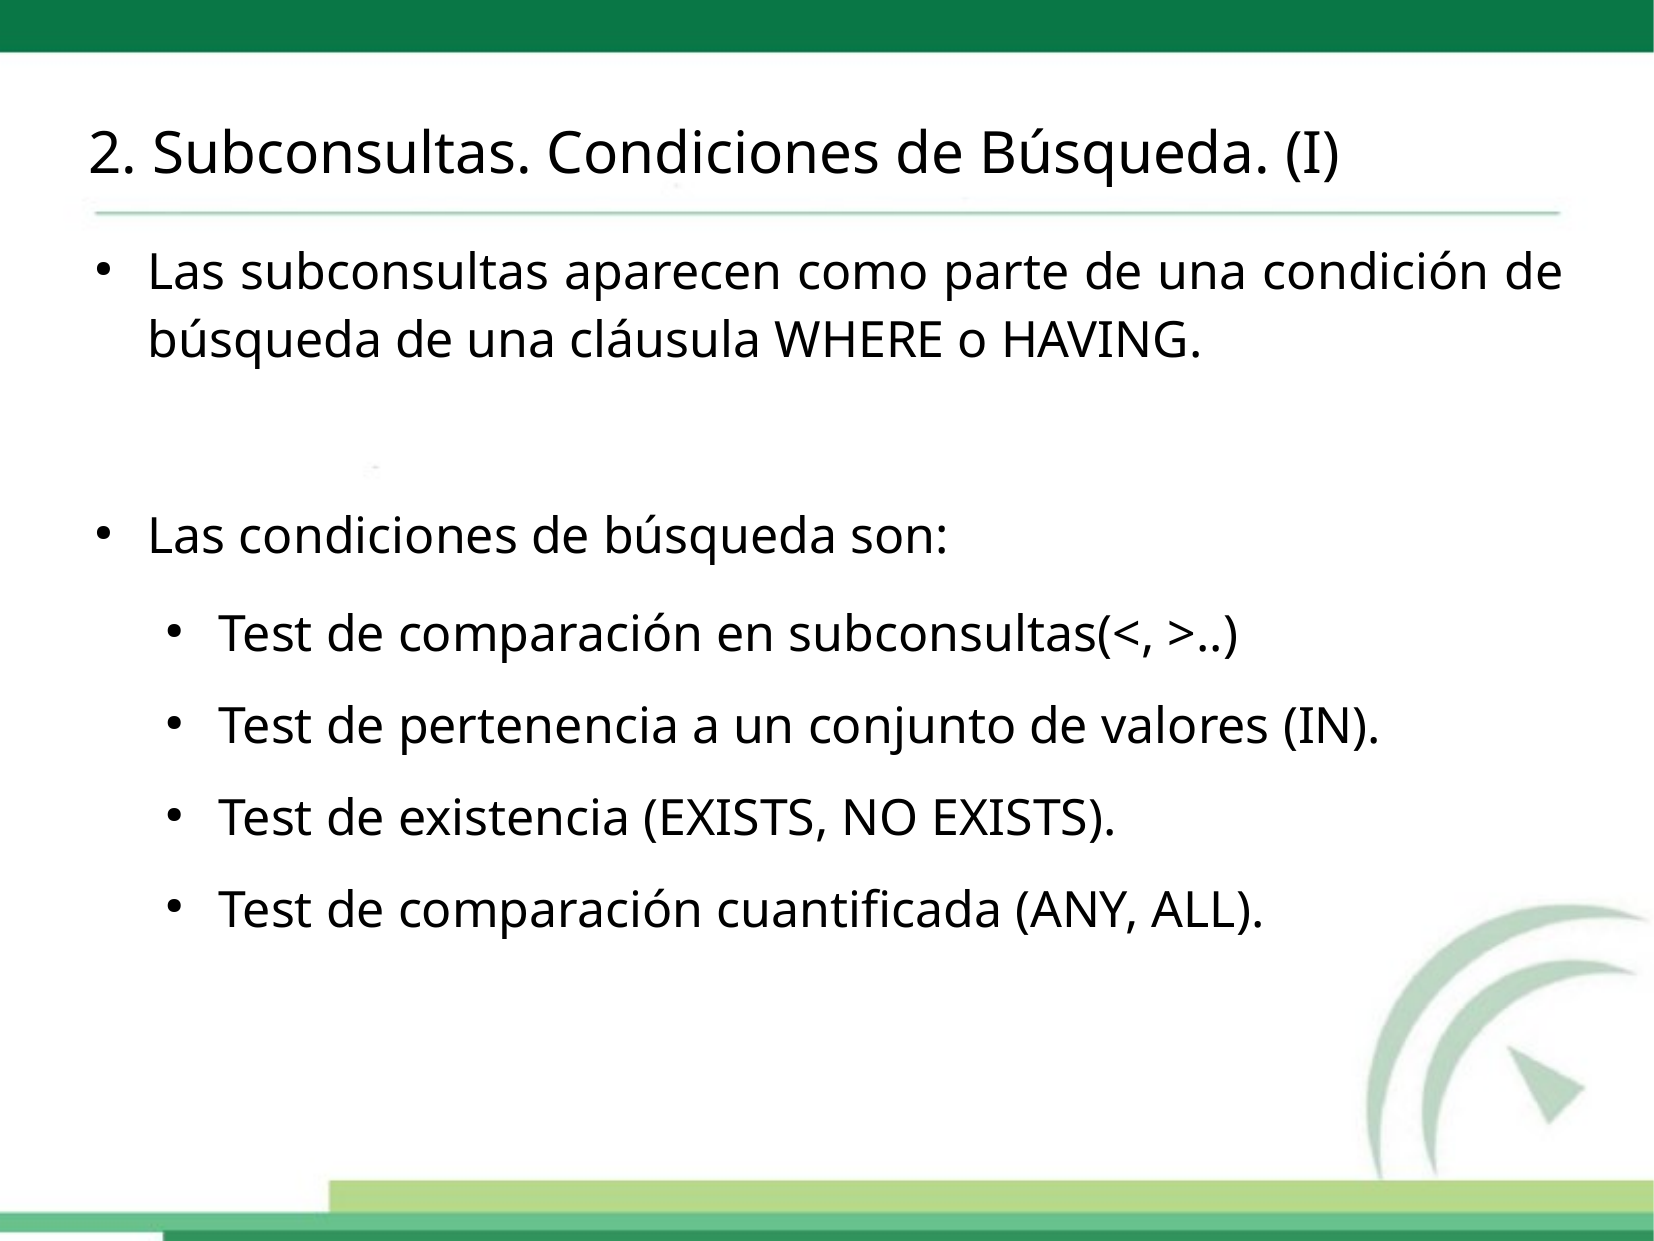

# 2. Subconsultas. Condiciones de Búsqueda. (I)
Las subconsultas aparecen como parte de una condición de búsqueda de una cláusula WHERE o HAVING.
Las condiciones de búsqueda son:
Test de comparación en subconsultas(<, >..)
Test de pertenencia a un conjunto de valores (IN).
Test de existencia (EXISTS, NO EXISTS).
Test de comparación cuantificada (ANY, ALL).